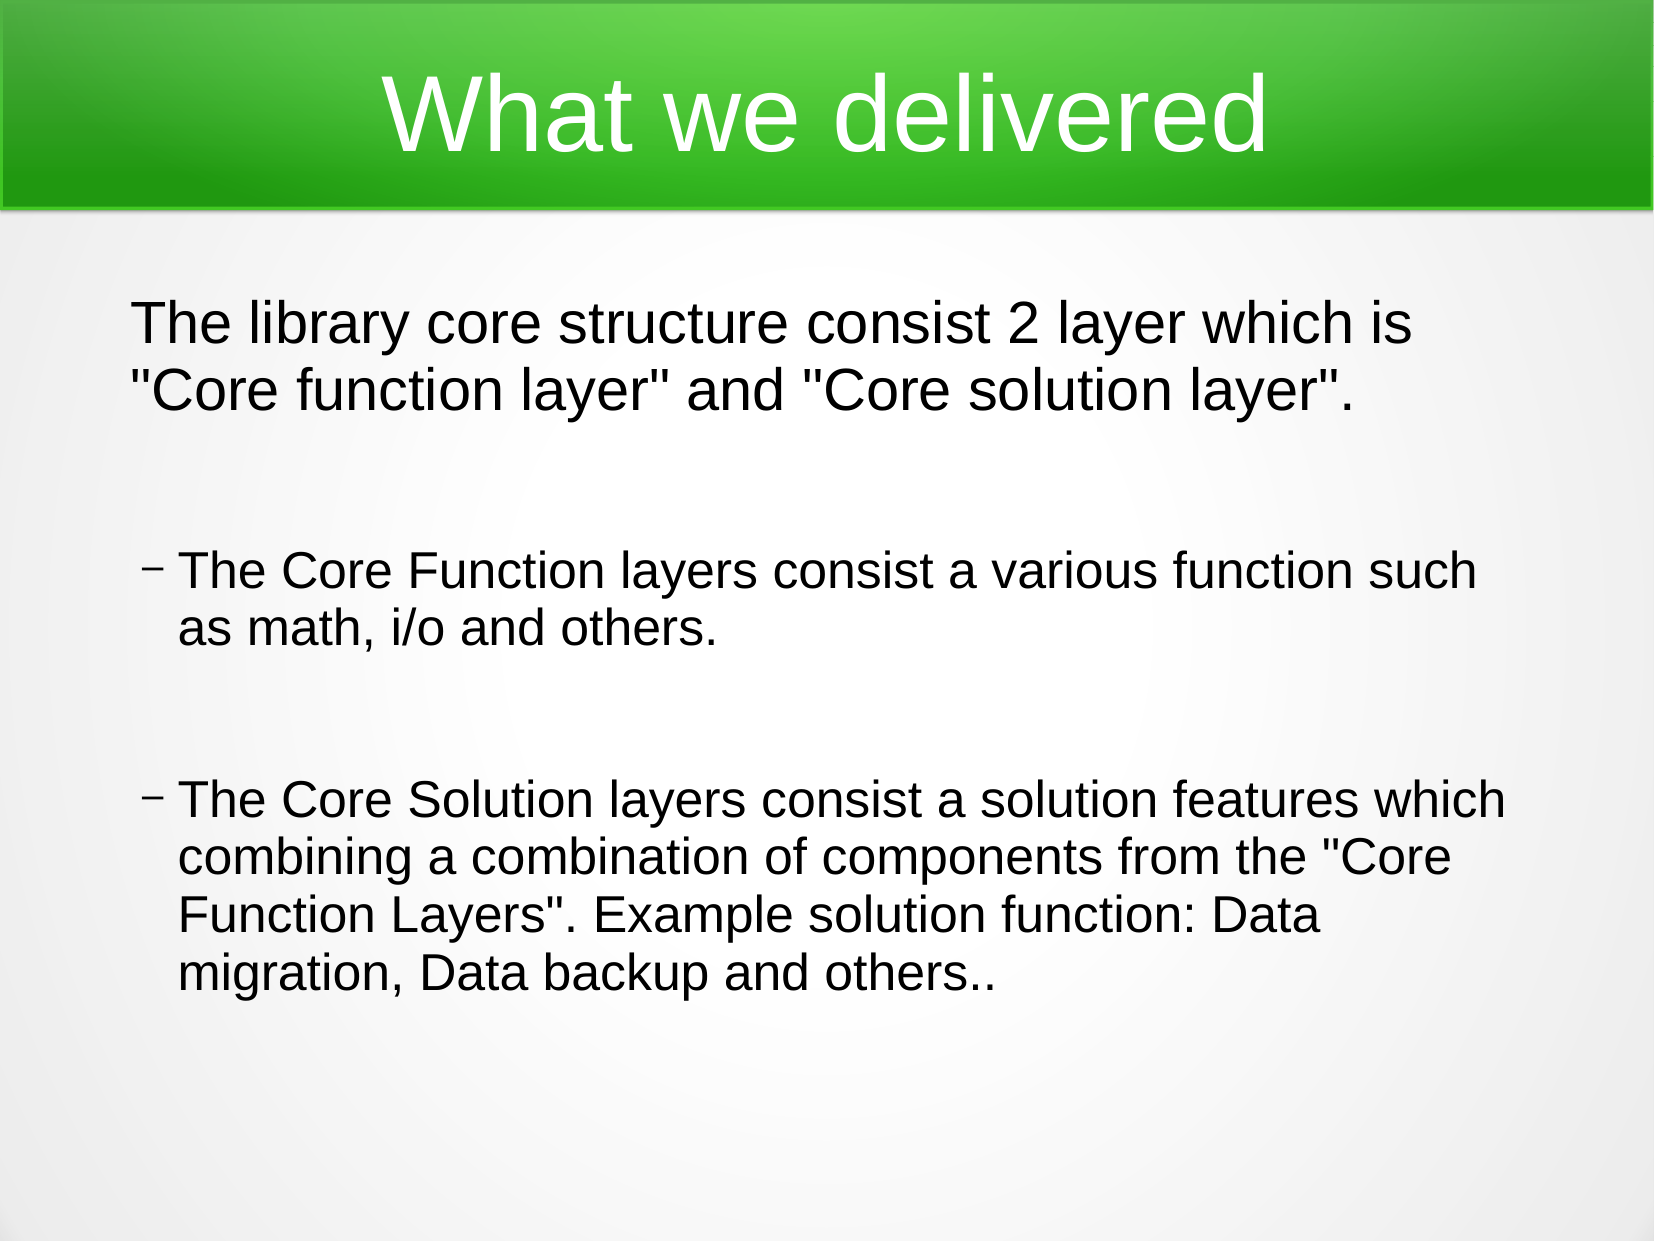

# What we delivered
The library core structure consist 2 layer which is "Core function layer" and "Core solution layer".
The Core Function layers consist a various function such as math, i/o and others.
The Core Solution layers consist a solution features which combining a combination of components from the "Core Function Layers". Example solution function: Data migration, Data backup and others..